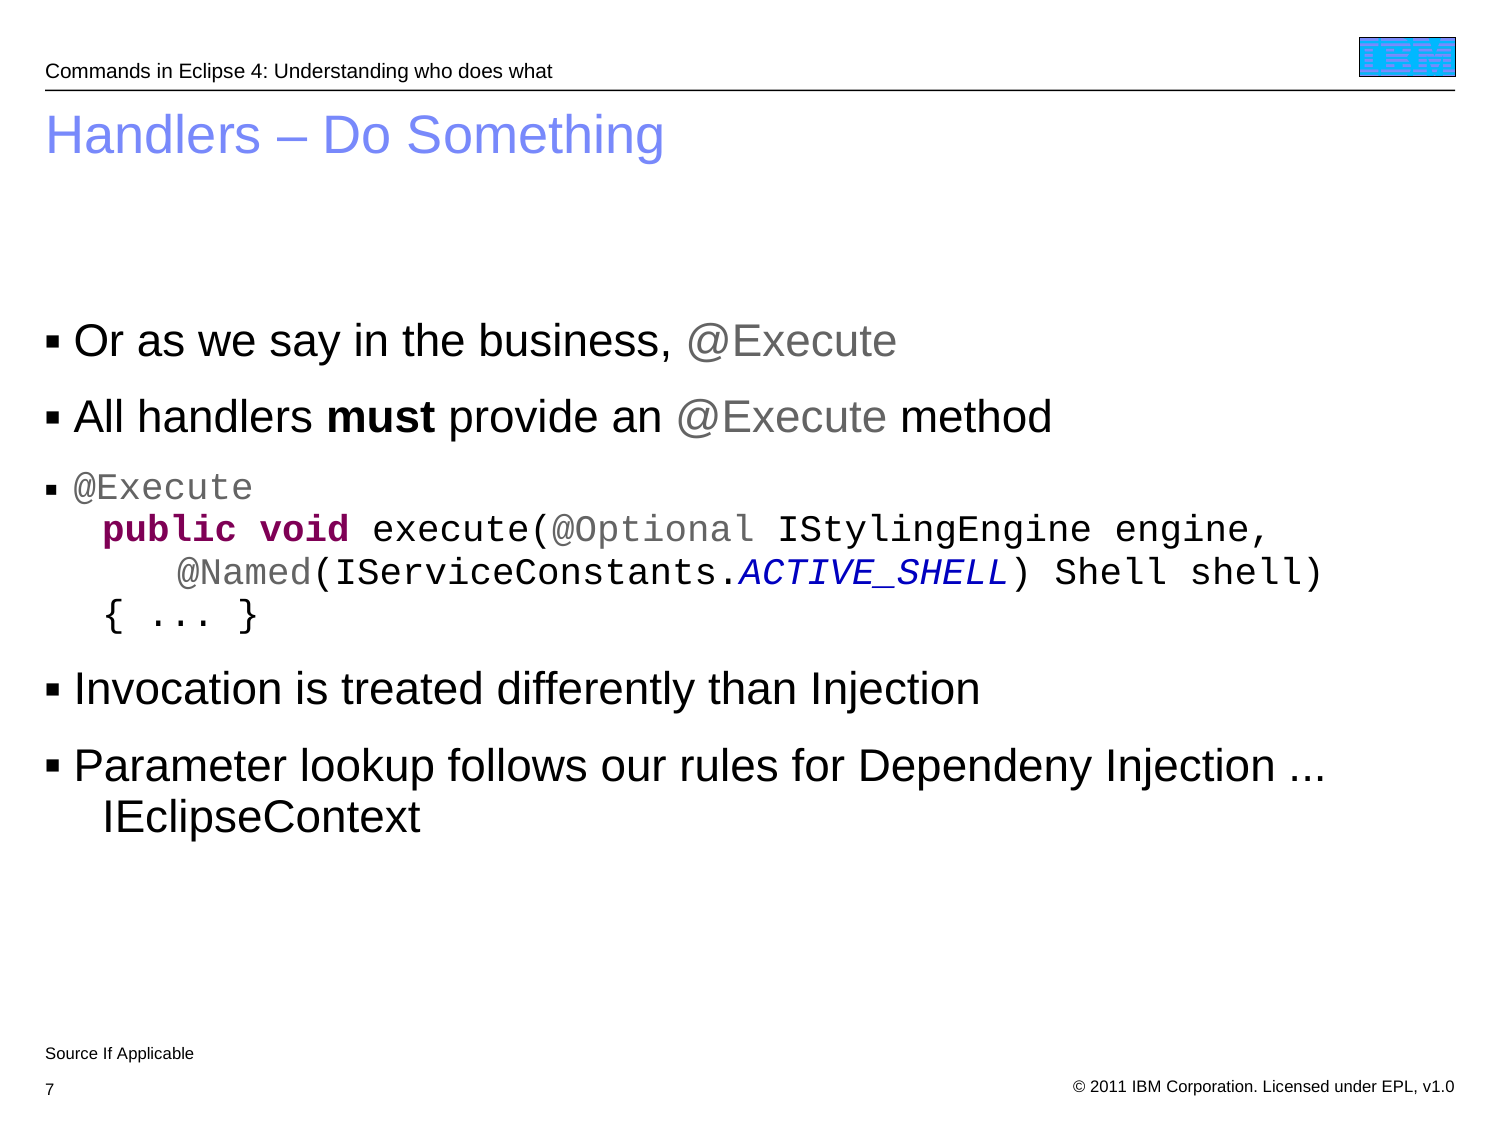

Commands in Eclipse 4: Understanding who does what
# Handlers – Do Something
Or as we say in the business, @Execute
All handlers must provide an @Execute method
@Execute
public void execute(@Optional IStylingEngine engine,
	@Named(IServiceConstants.ACTIVE_SHELL) Shell shell) { ... }
Invocation is treated differently than Injection
Parameter lookup follows our rules for Dependeny Injection ... IEclipseContext
 Source If Applicable
7